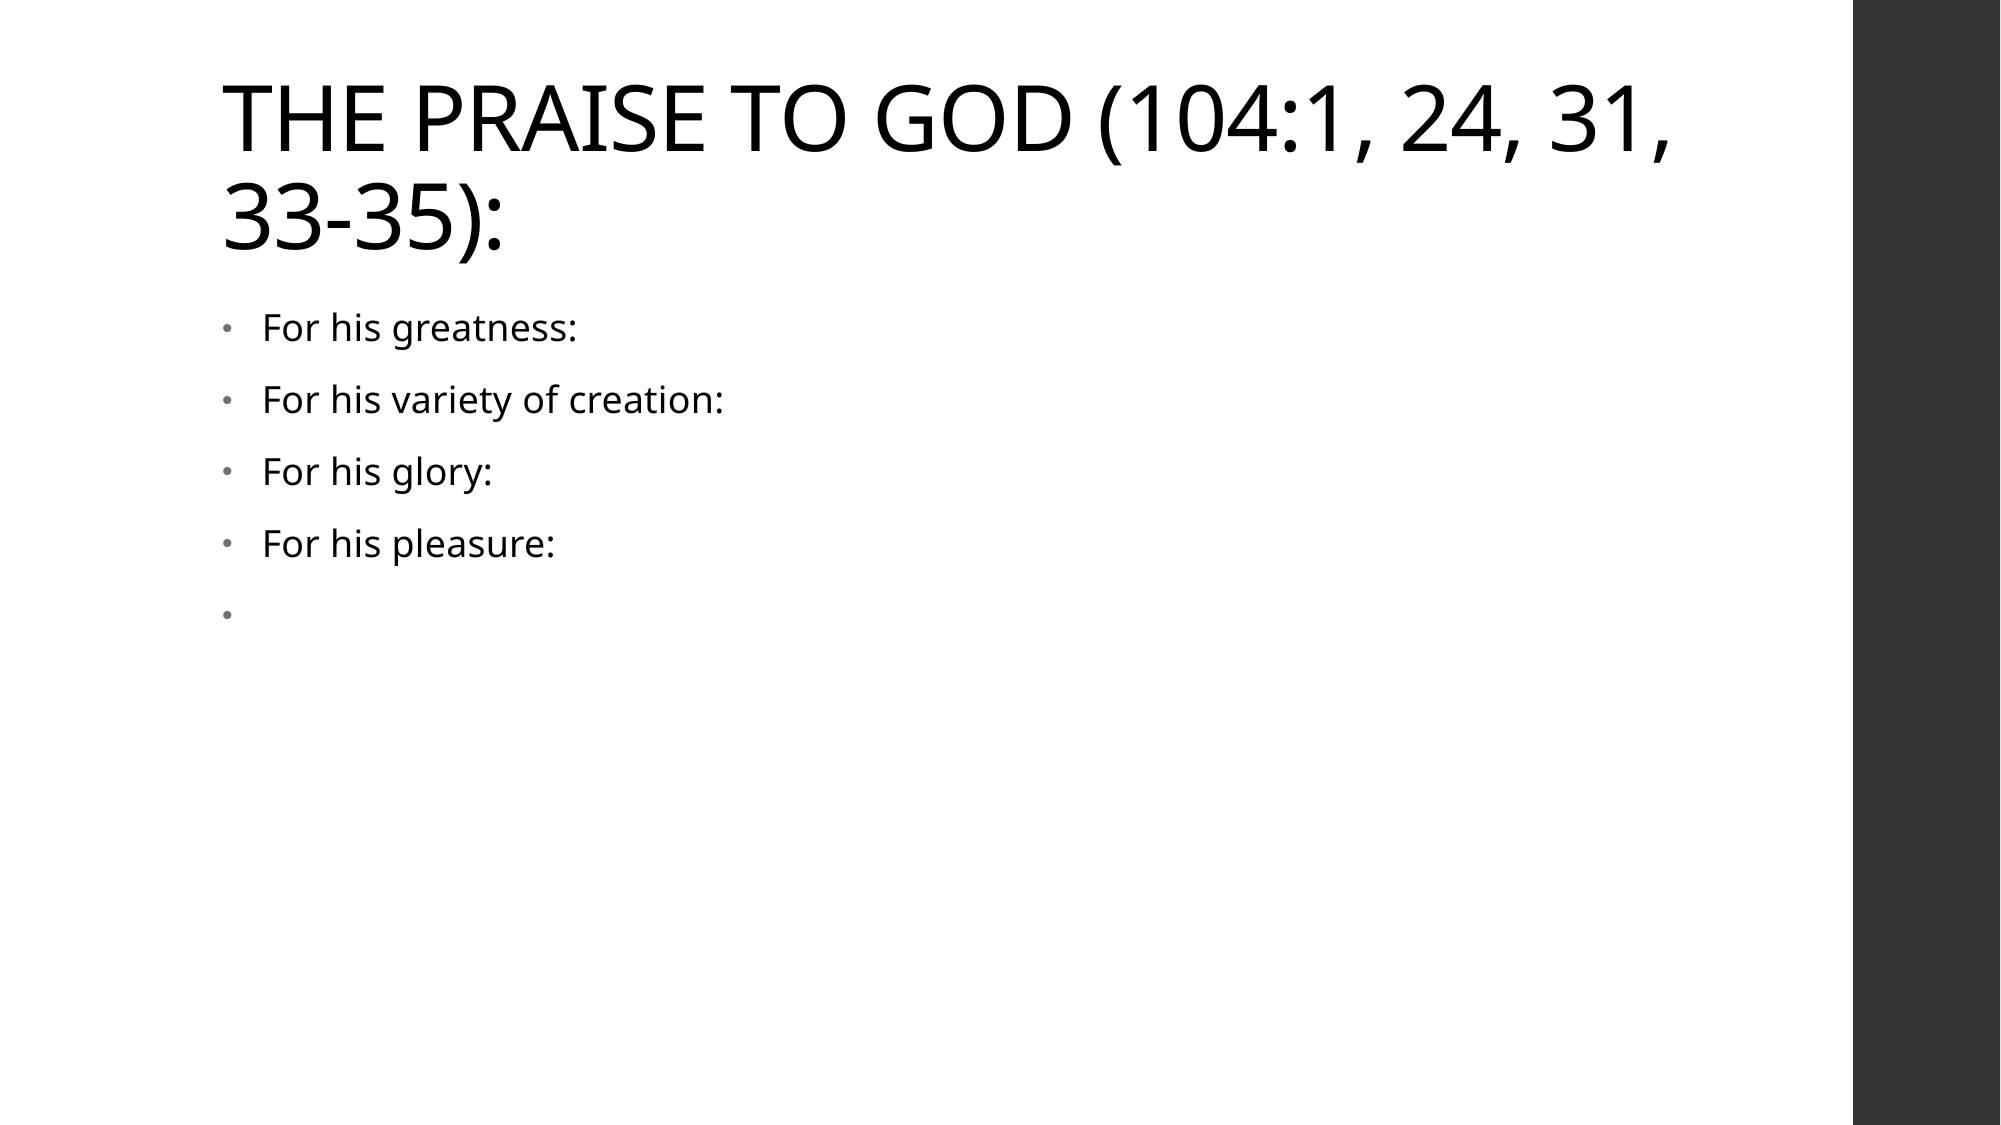

# THE PRAISE TO GOD (104:1, 24, 31, 33-35):
 For his greatness:
 For his variety of creation:
 For his glory:
 For his pleasure: